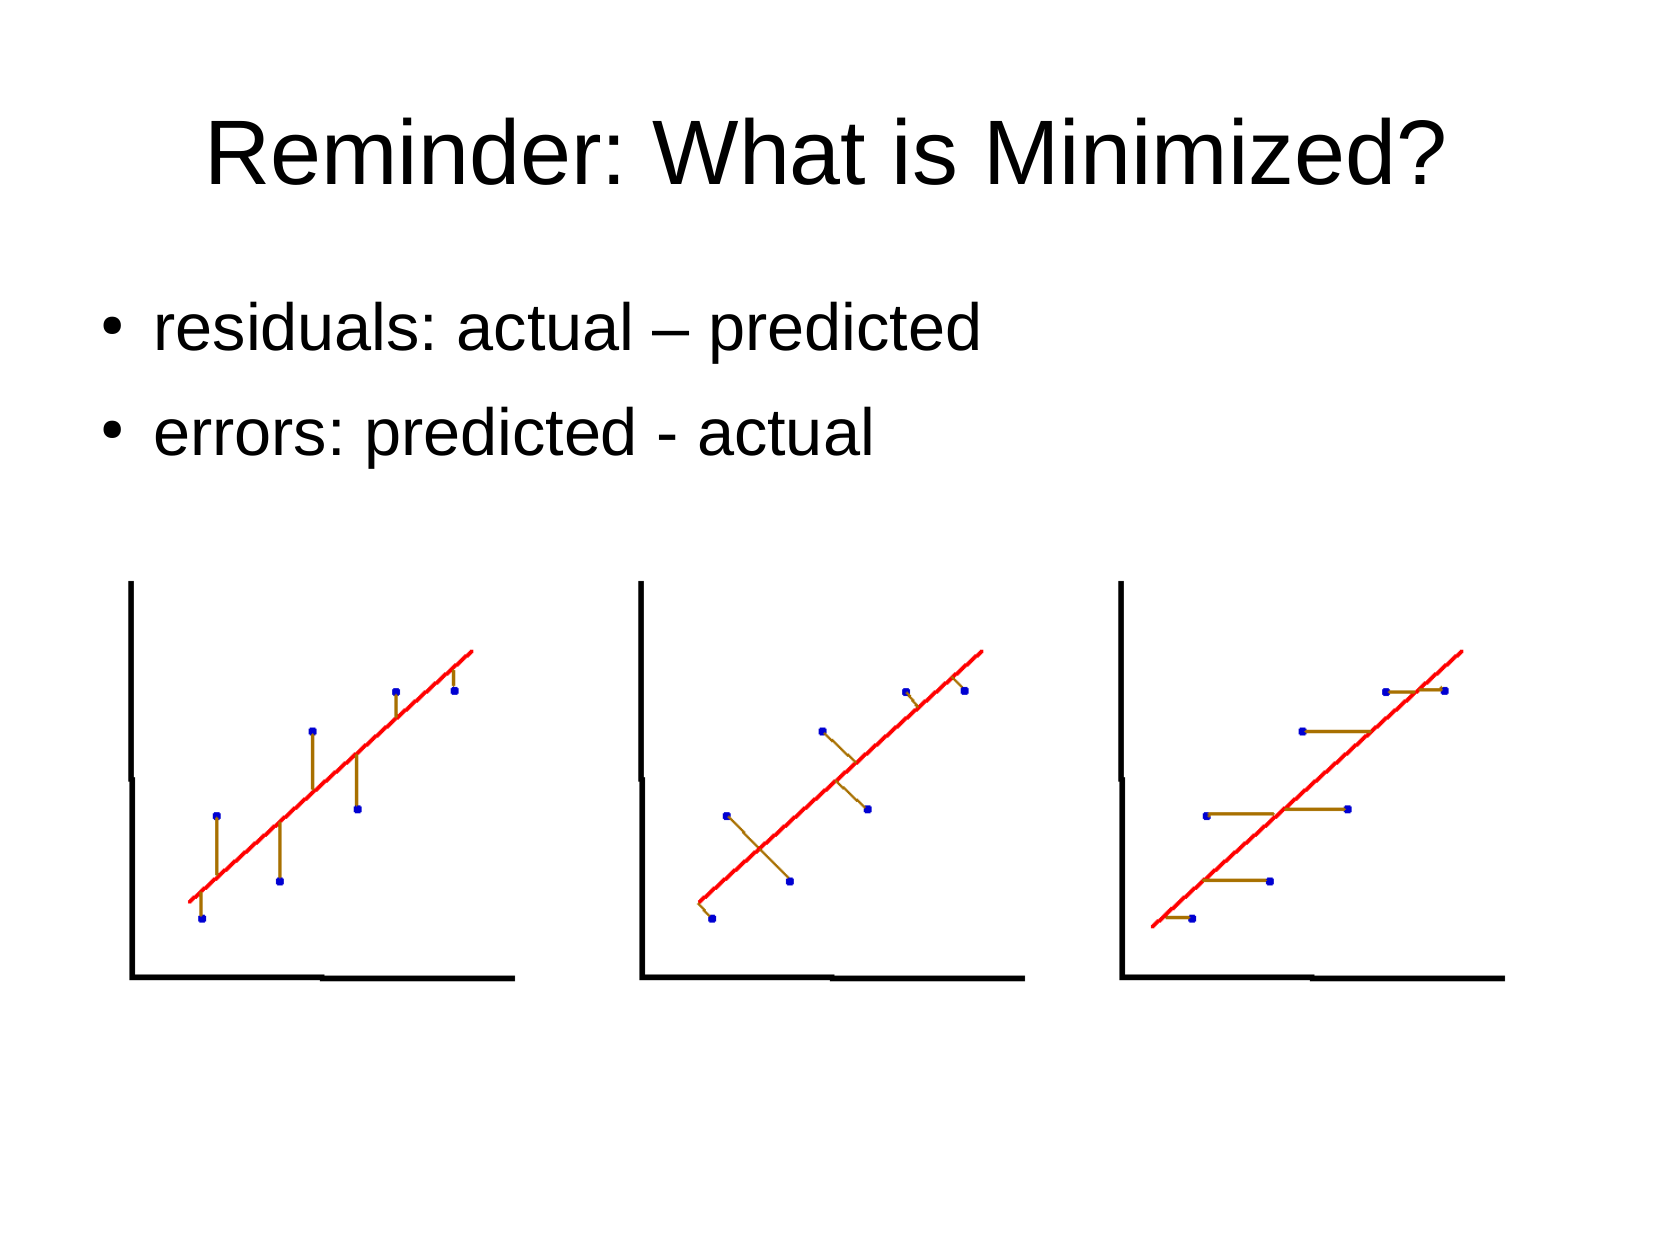

# Reminder: What is Minimized?
residuals: actual – predicted
errors: predicted - actual